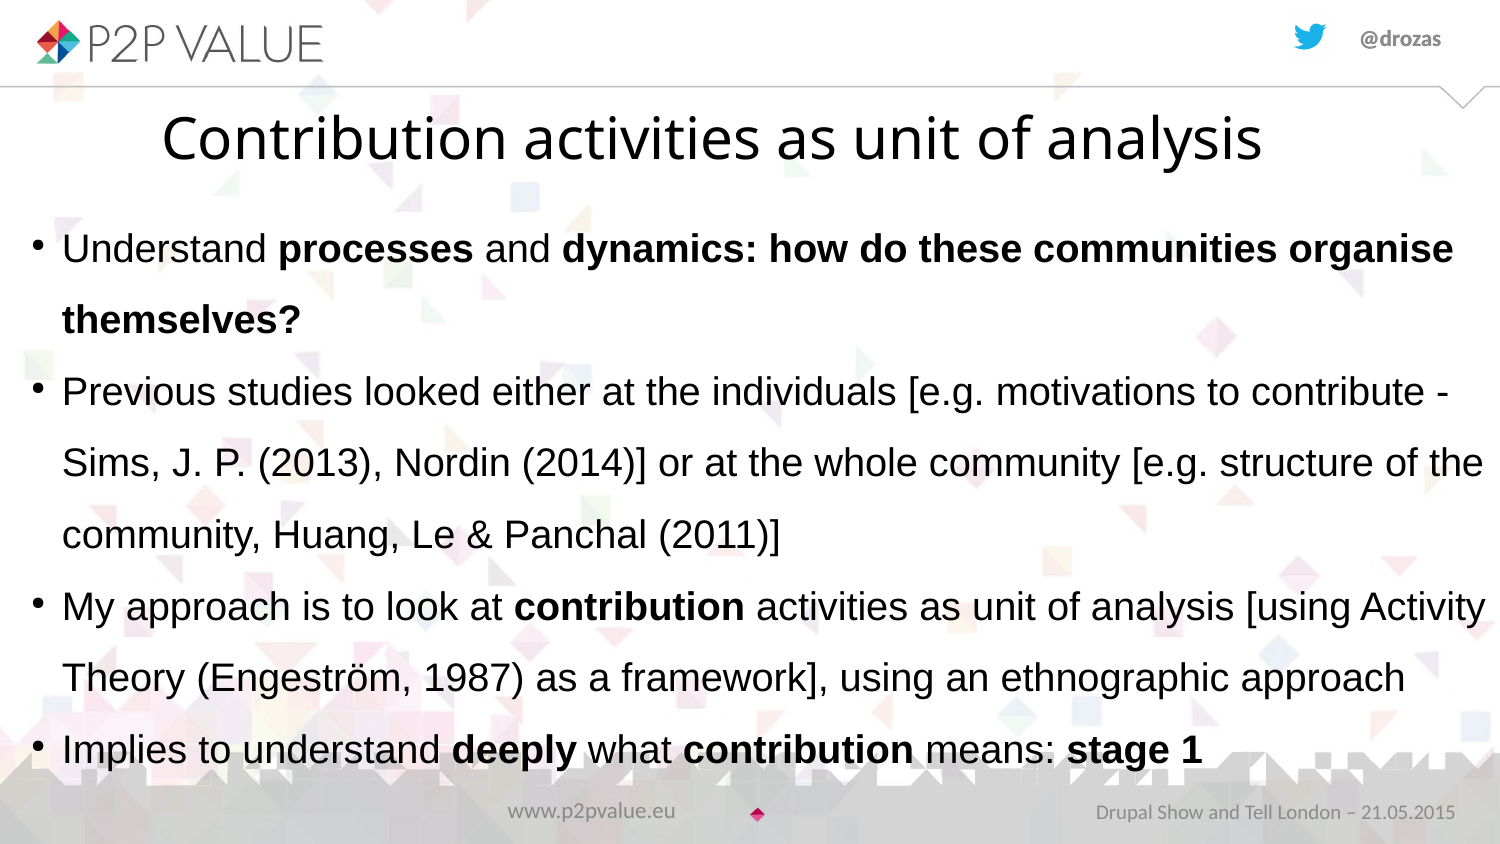

@drozas
@drozas
# Contribution activities as unit of analysis
Understand processes and dynamics: how do these communities organise themselves?
Previous studies looked either at the individuals [e.g. motivations to contribute - Sims, J. P. (2013), Nordin (2014)] or at the whole community [e.g. structure of the community, Huang, Le & Panchal (2011)]
My approach is to look at contribution activities as unit of analysis [using Activity Theory (Engeström, 1987) as a framework], using an ethnographic approach
Implies to understand deeply what contribution means: stage 1
Drupal Show and Tell London – 21.05.2015
www.p2pvalue.eu